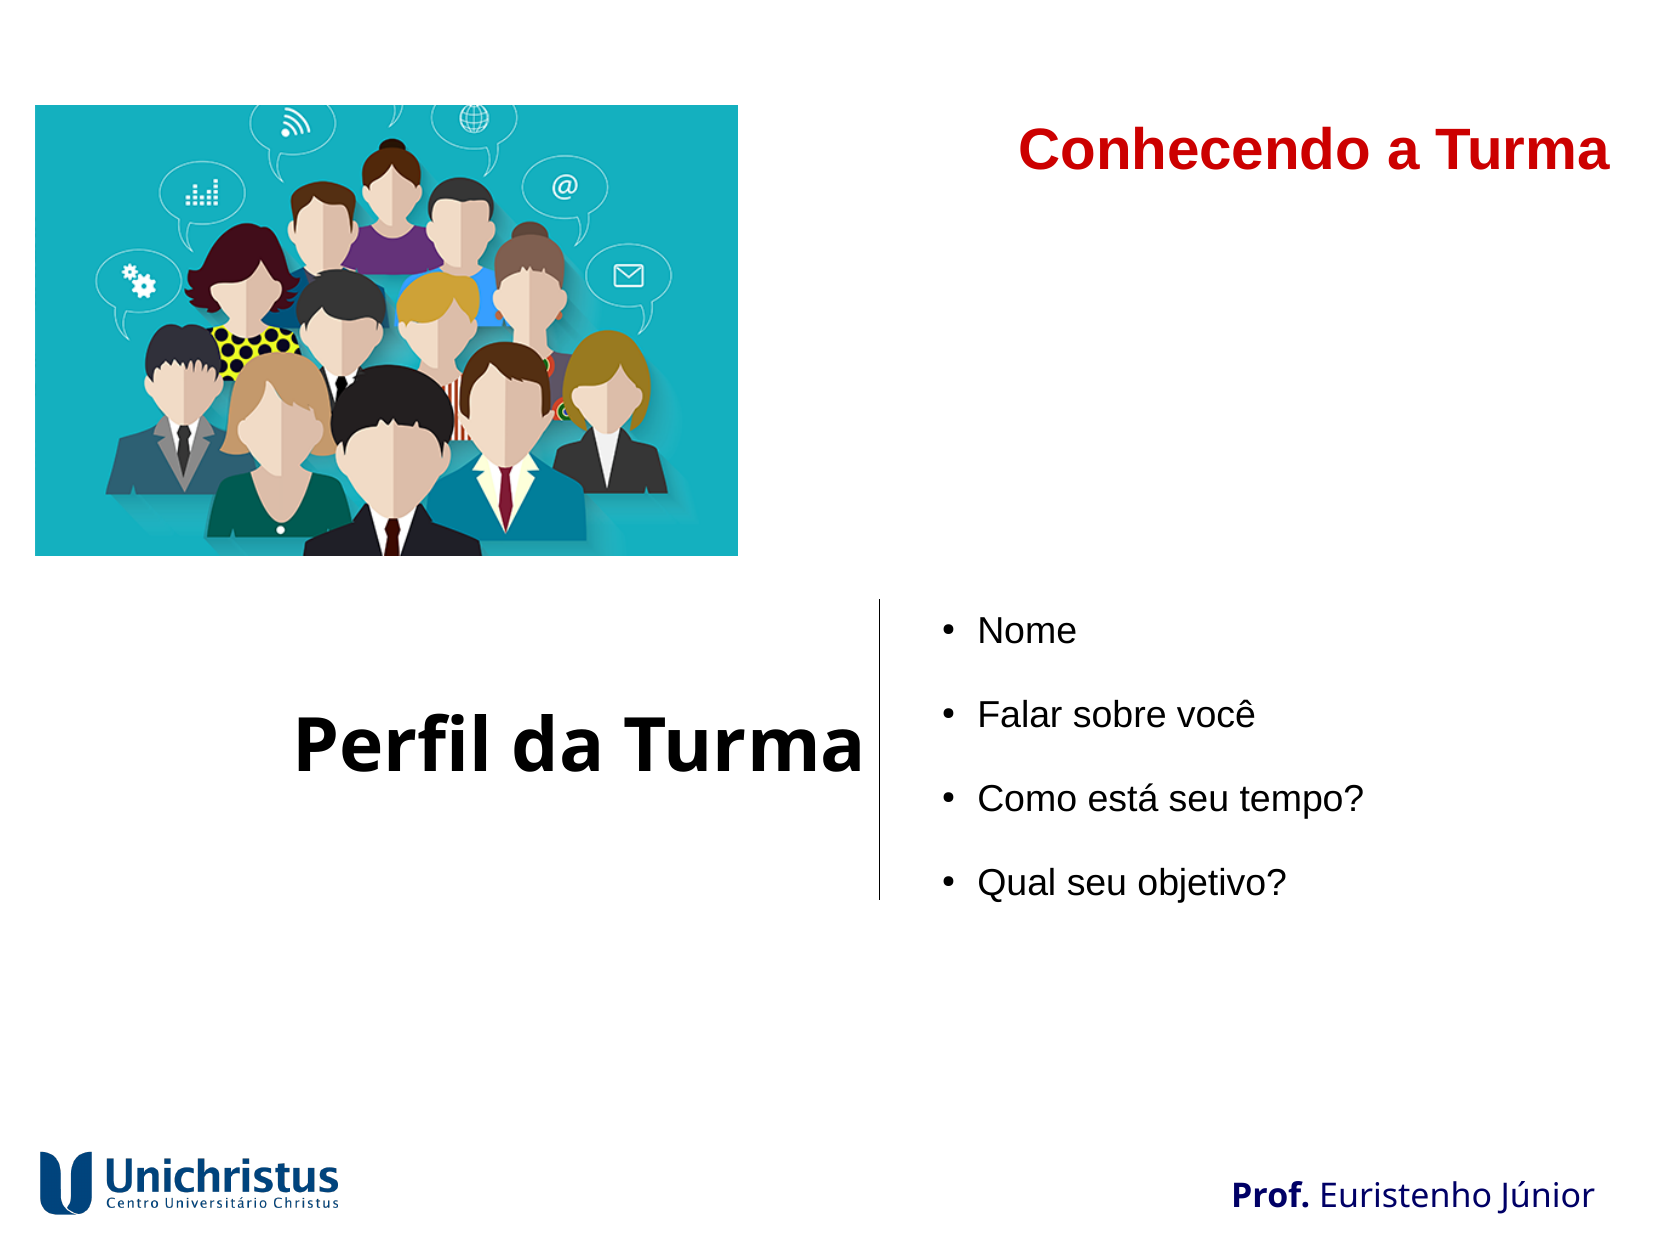

Conhecendo a Turma
Nome
Falar sobre você
Como está seu tempo?
Qual seu objetivo?
Perfil da Turma
Prof. Euristenho Júnior